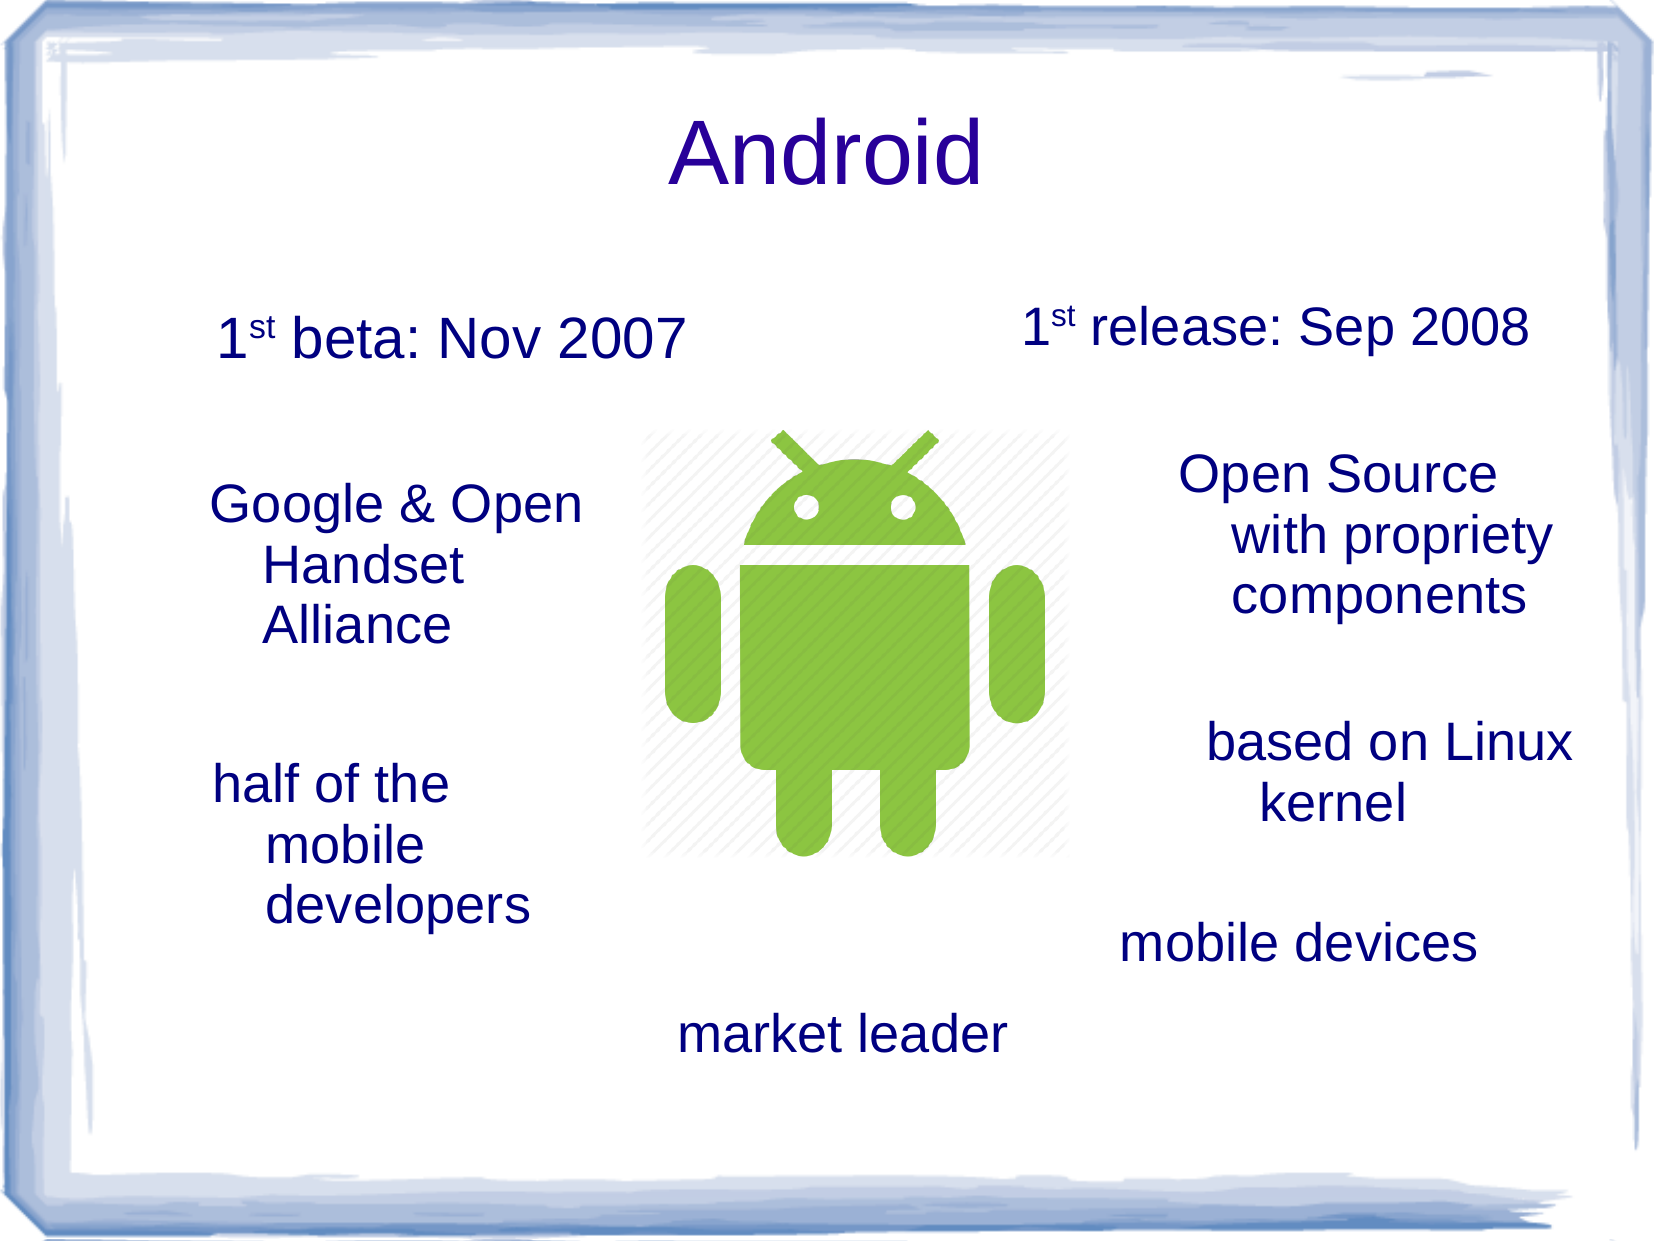

# Android
1st release: Sep 2008
1st beta: Nov 2007
Open Source with propriety components
Google & Open Handset Alliance
based on Linux kernel
half of the mobile developers
mobile devices
market leader